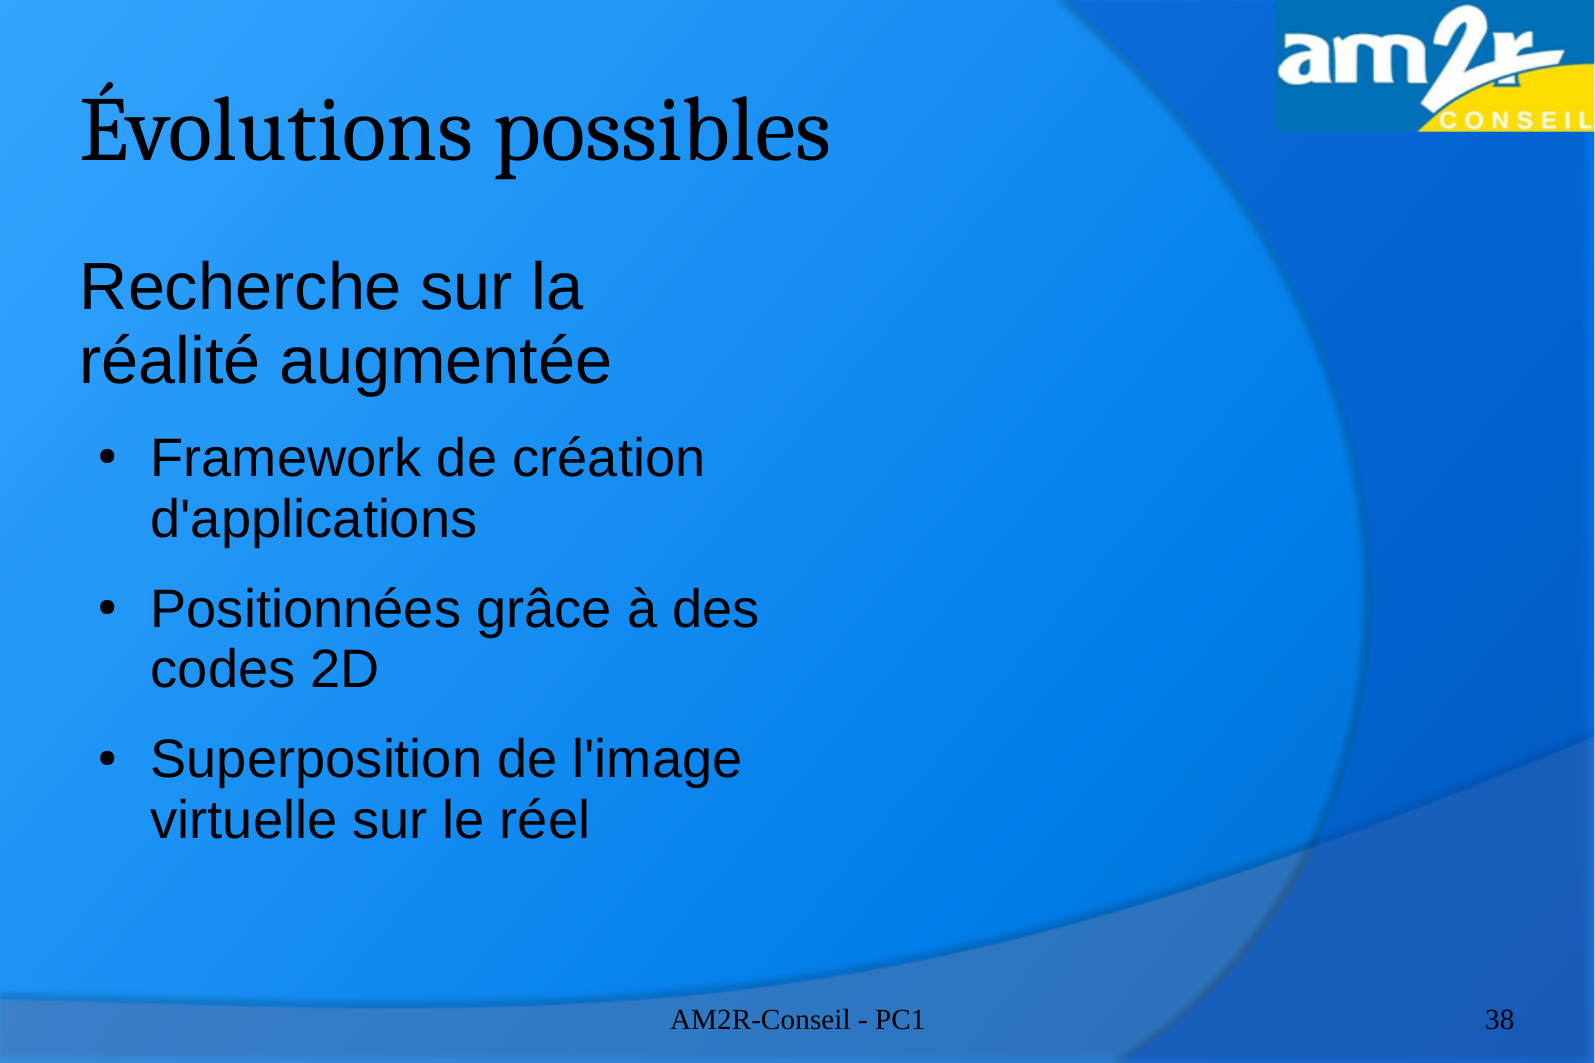

# Évolutions possibles
Recherche sur la réalité augmentée
Framework de création d'applications
Positionnées grâce à des codes 2D
Superposition de l'image virtuelle sur le réel
AM2R-Conseil - PC1
38